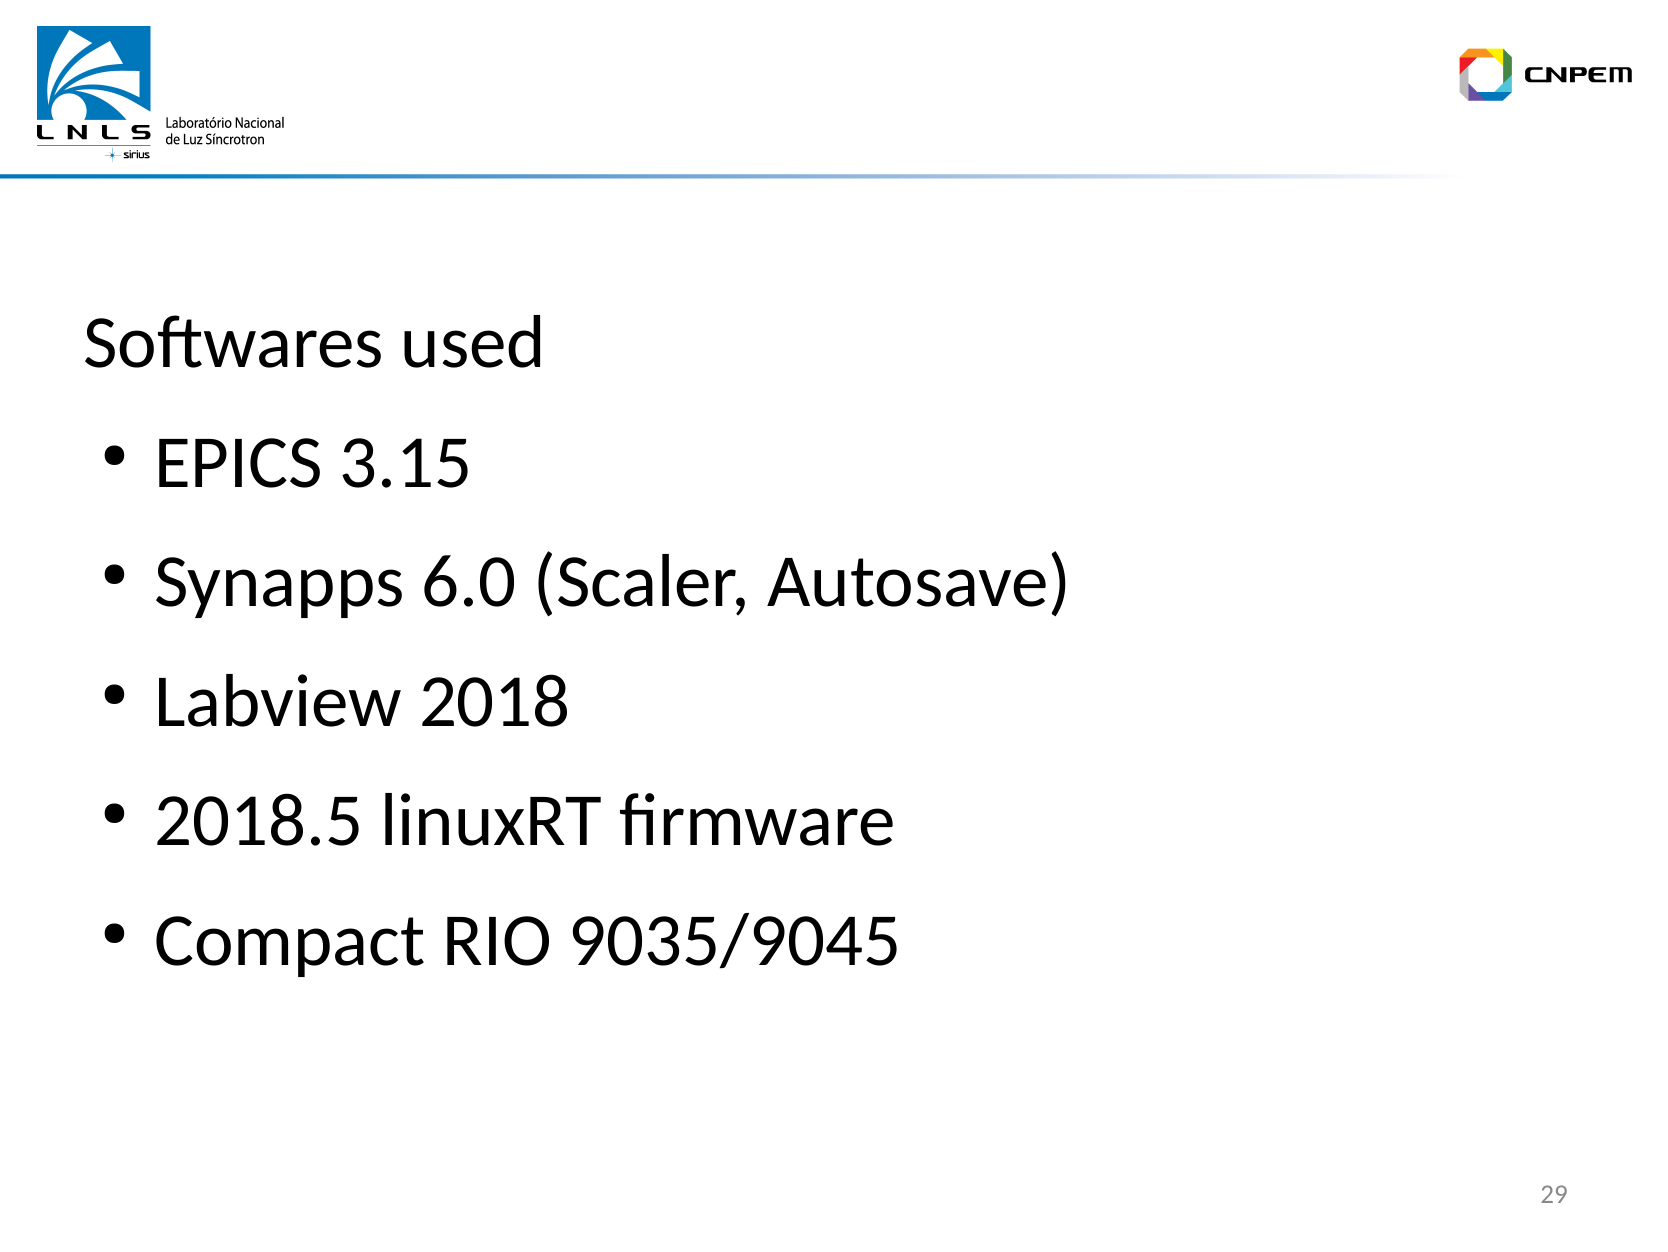

# Softwares used
EPICS 3.15
Synapps 6.0 (Scaler, Autosave)
Labview 2018
2018.5 linuxRT firmware
Compact RIO 9035/9045
29